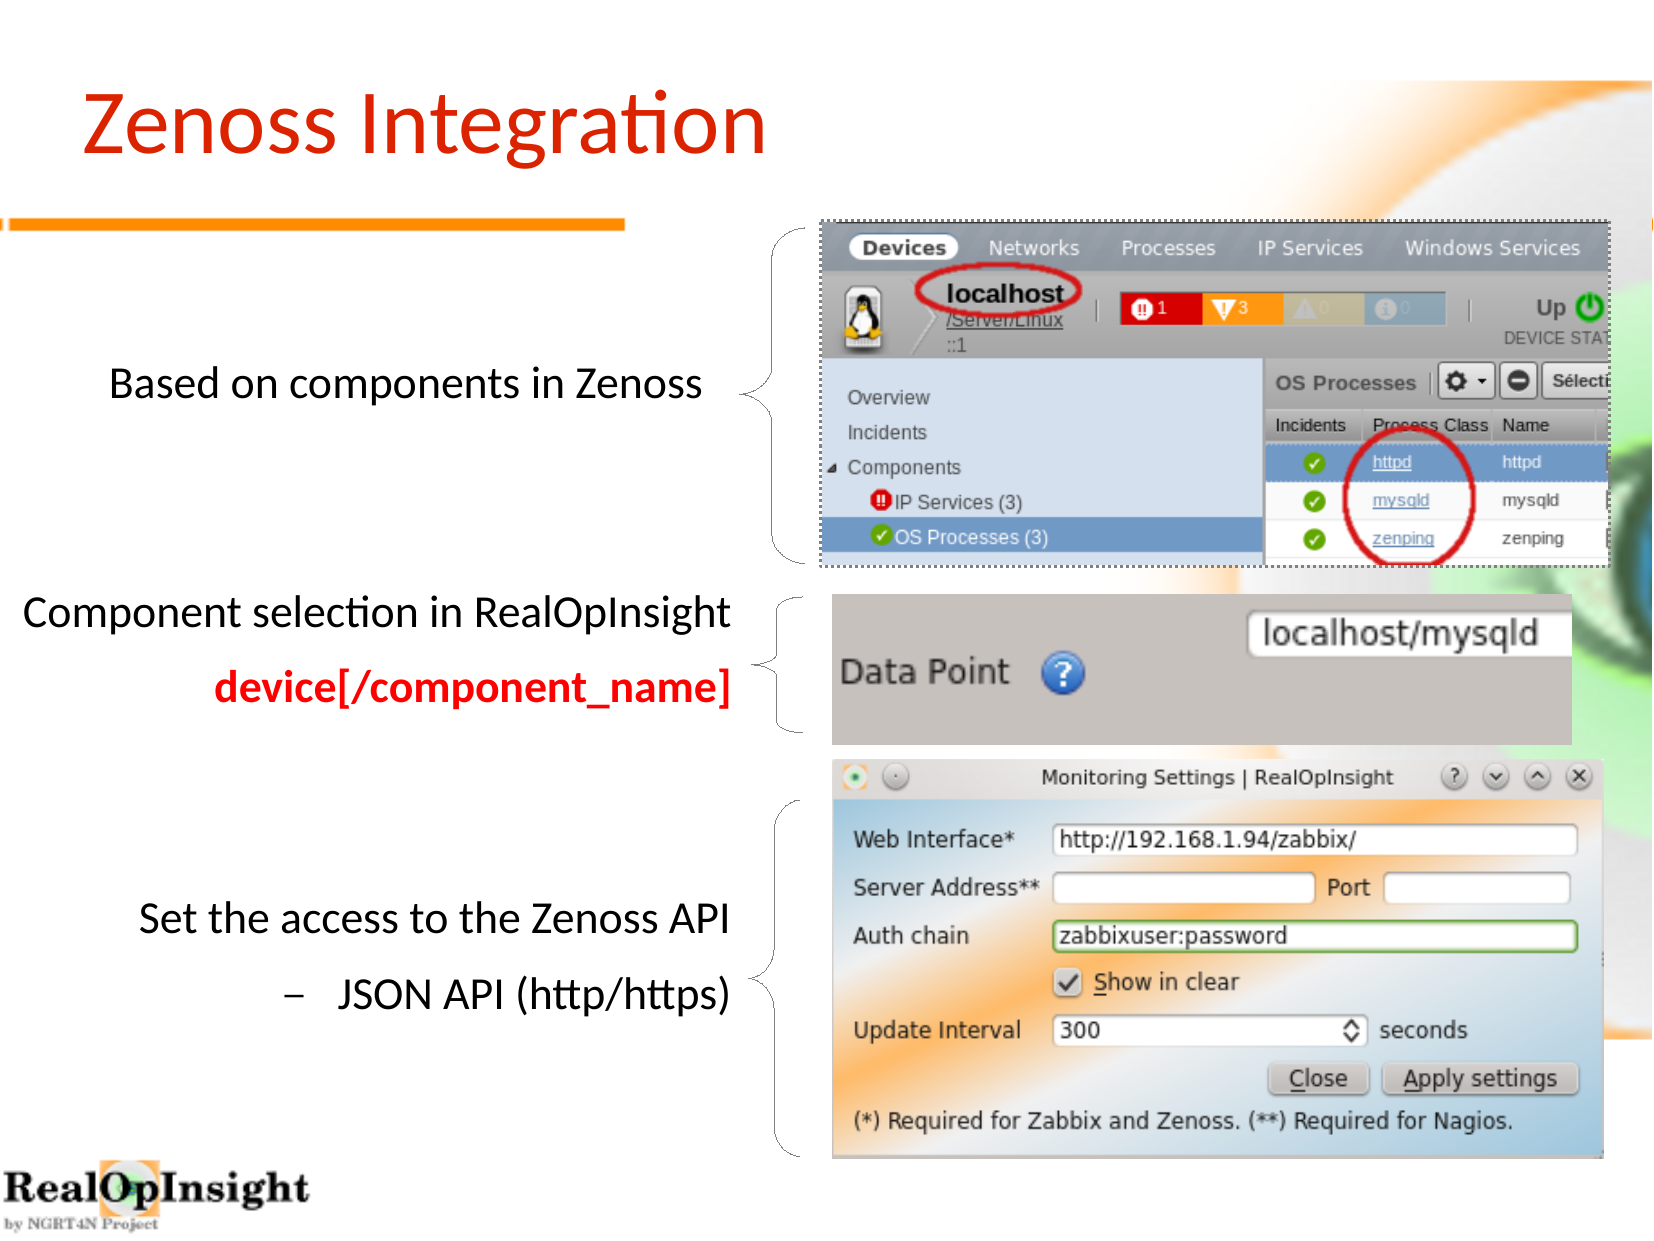

# Zenoss Integration
Based on components in Zenoss
Component selection in RealOpInsight
device[/component_name]
Set the access to the Zenoss API
JSON API (http/https)